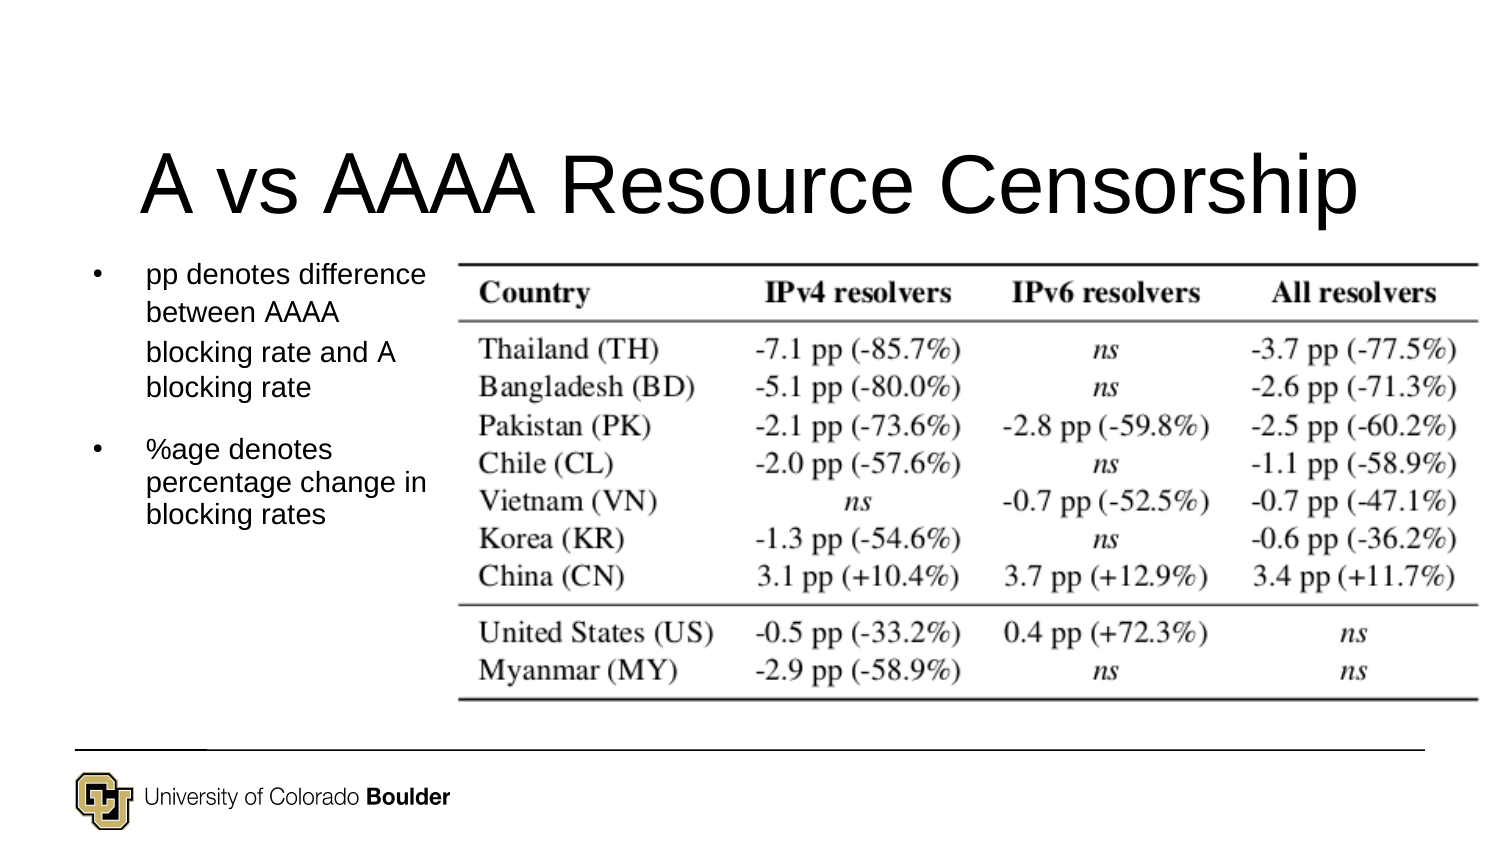

# A vs AAAA Resource Censorship
pp denotes difference between AAAA blocking rate and A blocking rate
%age denotes percentage change in blocking rates